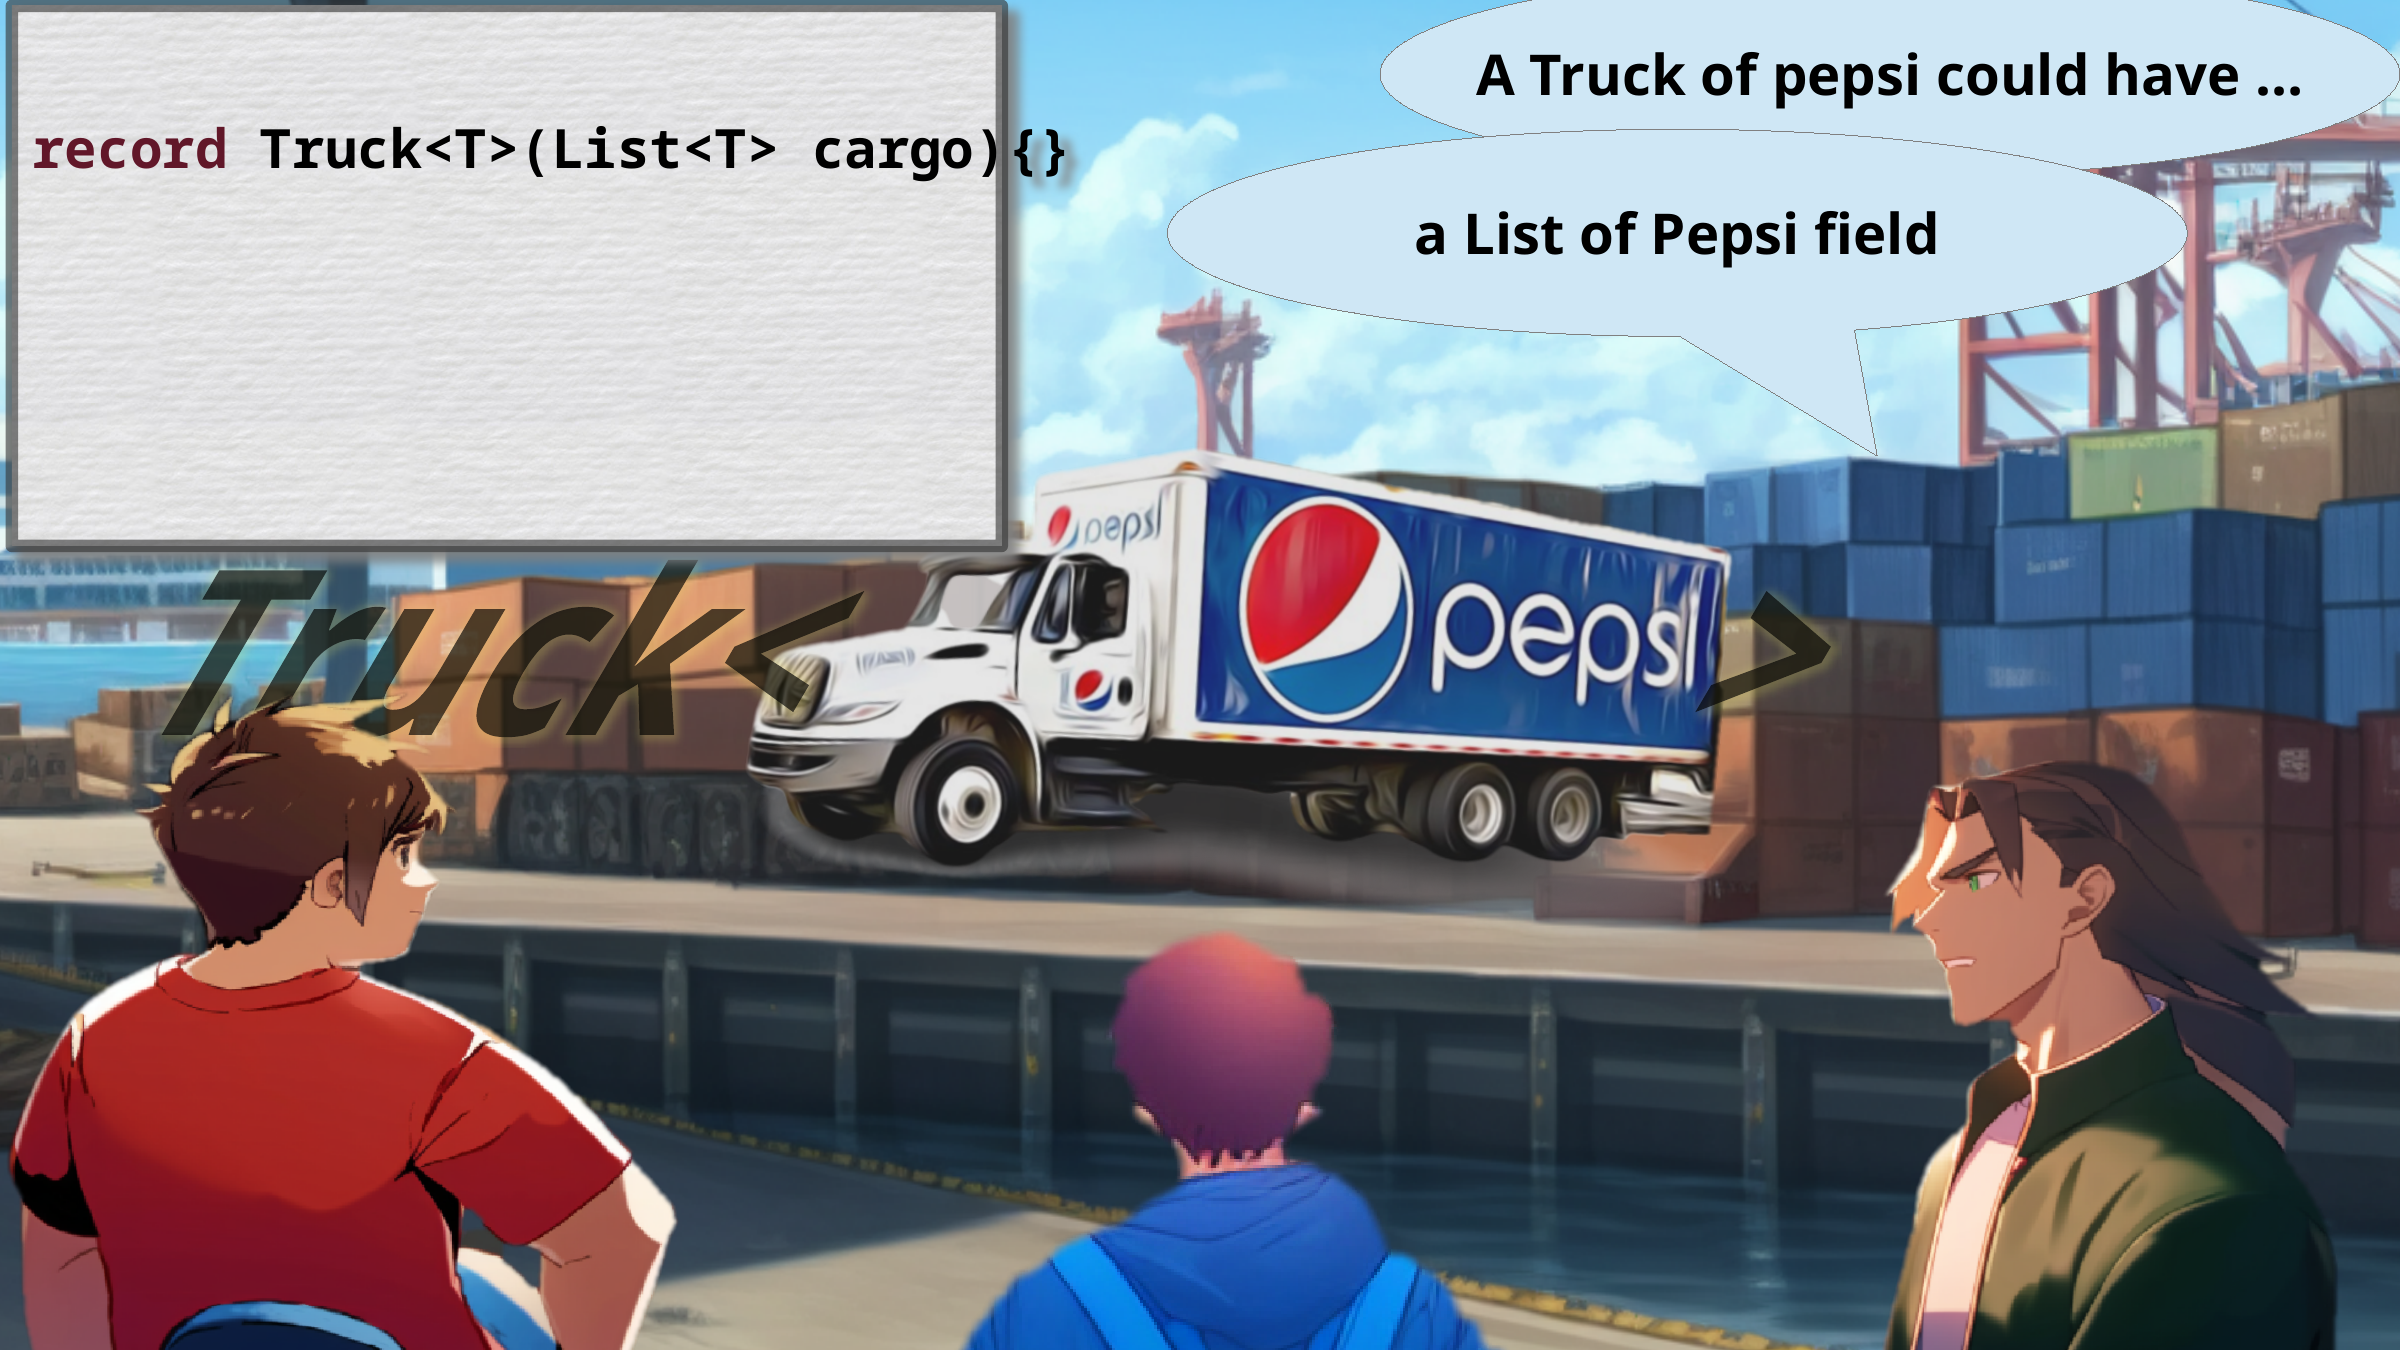

A Truck of pepsi could have …
record Truck<T>(List<T> cargo){}
a List of Pepsi field
Truck< >